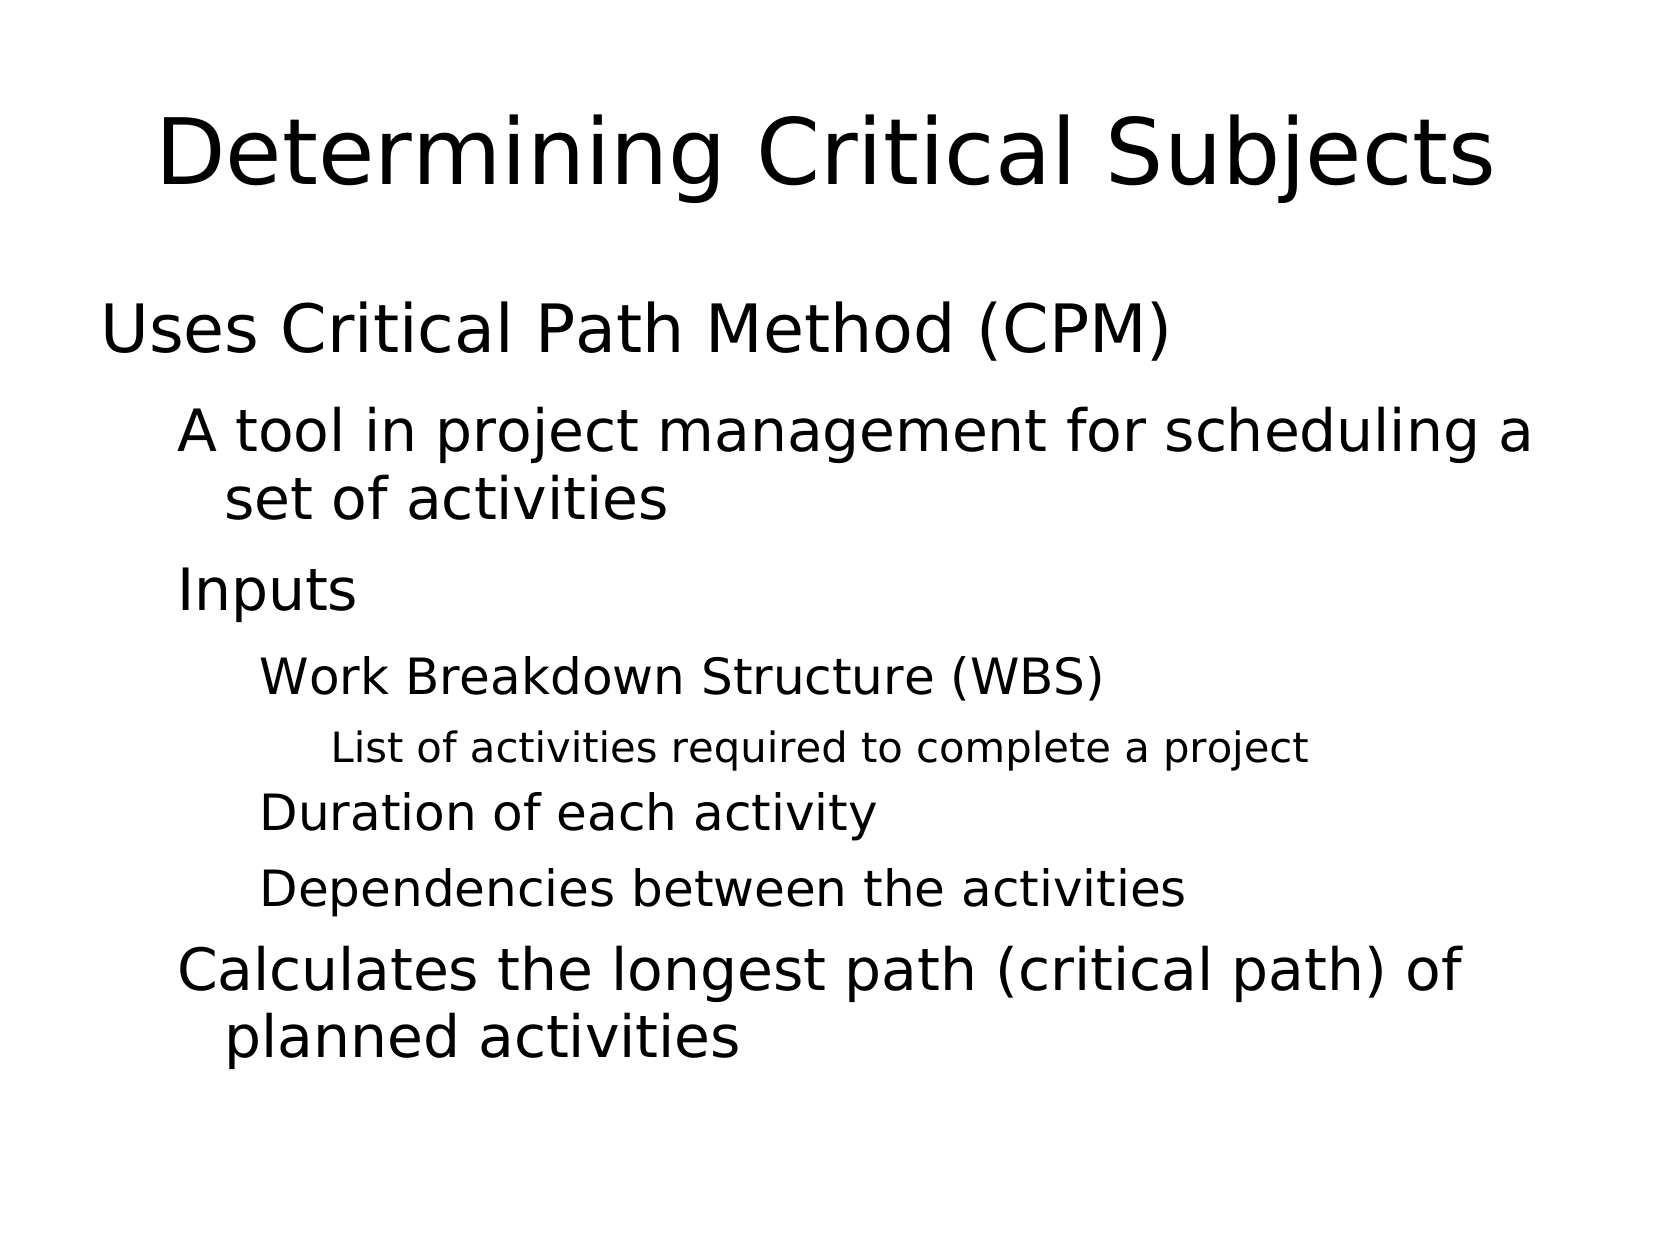

# Determining Critical Subjects
Uses Critical Path Method (CPM)
A tool in project management for scheduling a set of activities
Inputs
Work Breakdown Structure (WBS)
List of activities required to complete a project
Duration of each activity
Dependencies between the activities
Calculates the longest path (critical path) of planned activities